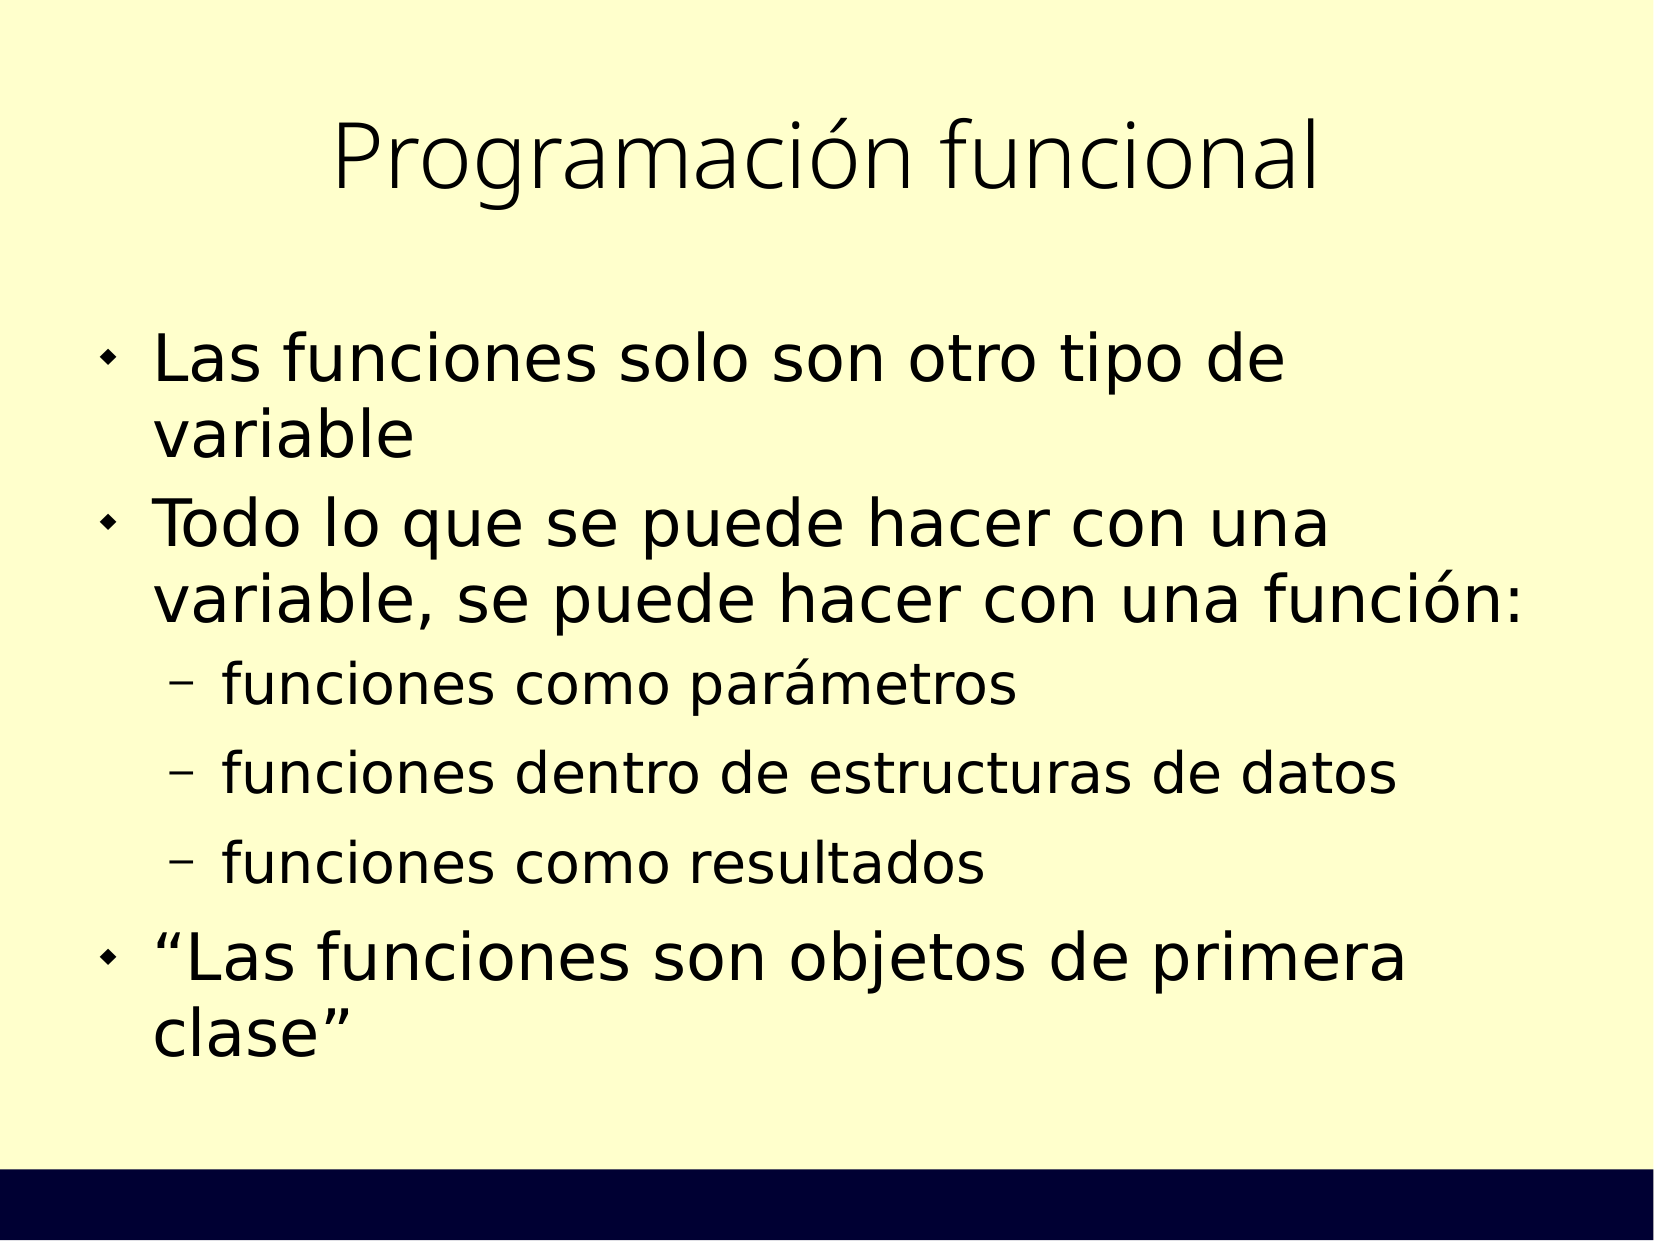

# Programación funcional
Las funciones solo son otro tipo de variable
Todo lo que se puede hacer con una variable, se puede hacer con una función:
funciones como parámetros
funciones dentro de estructuras de datos
funciones como resultados
“Las funciones son objetos de primera clase”